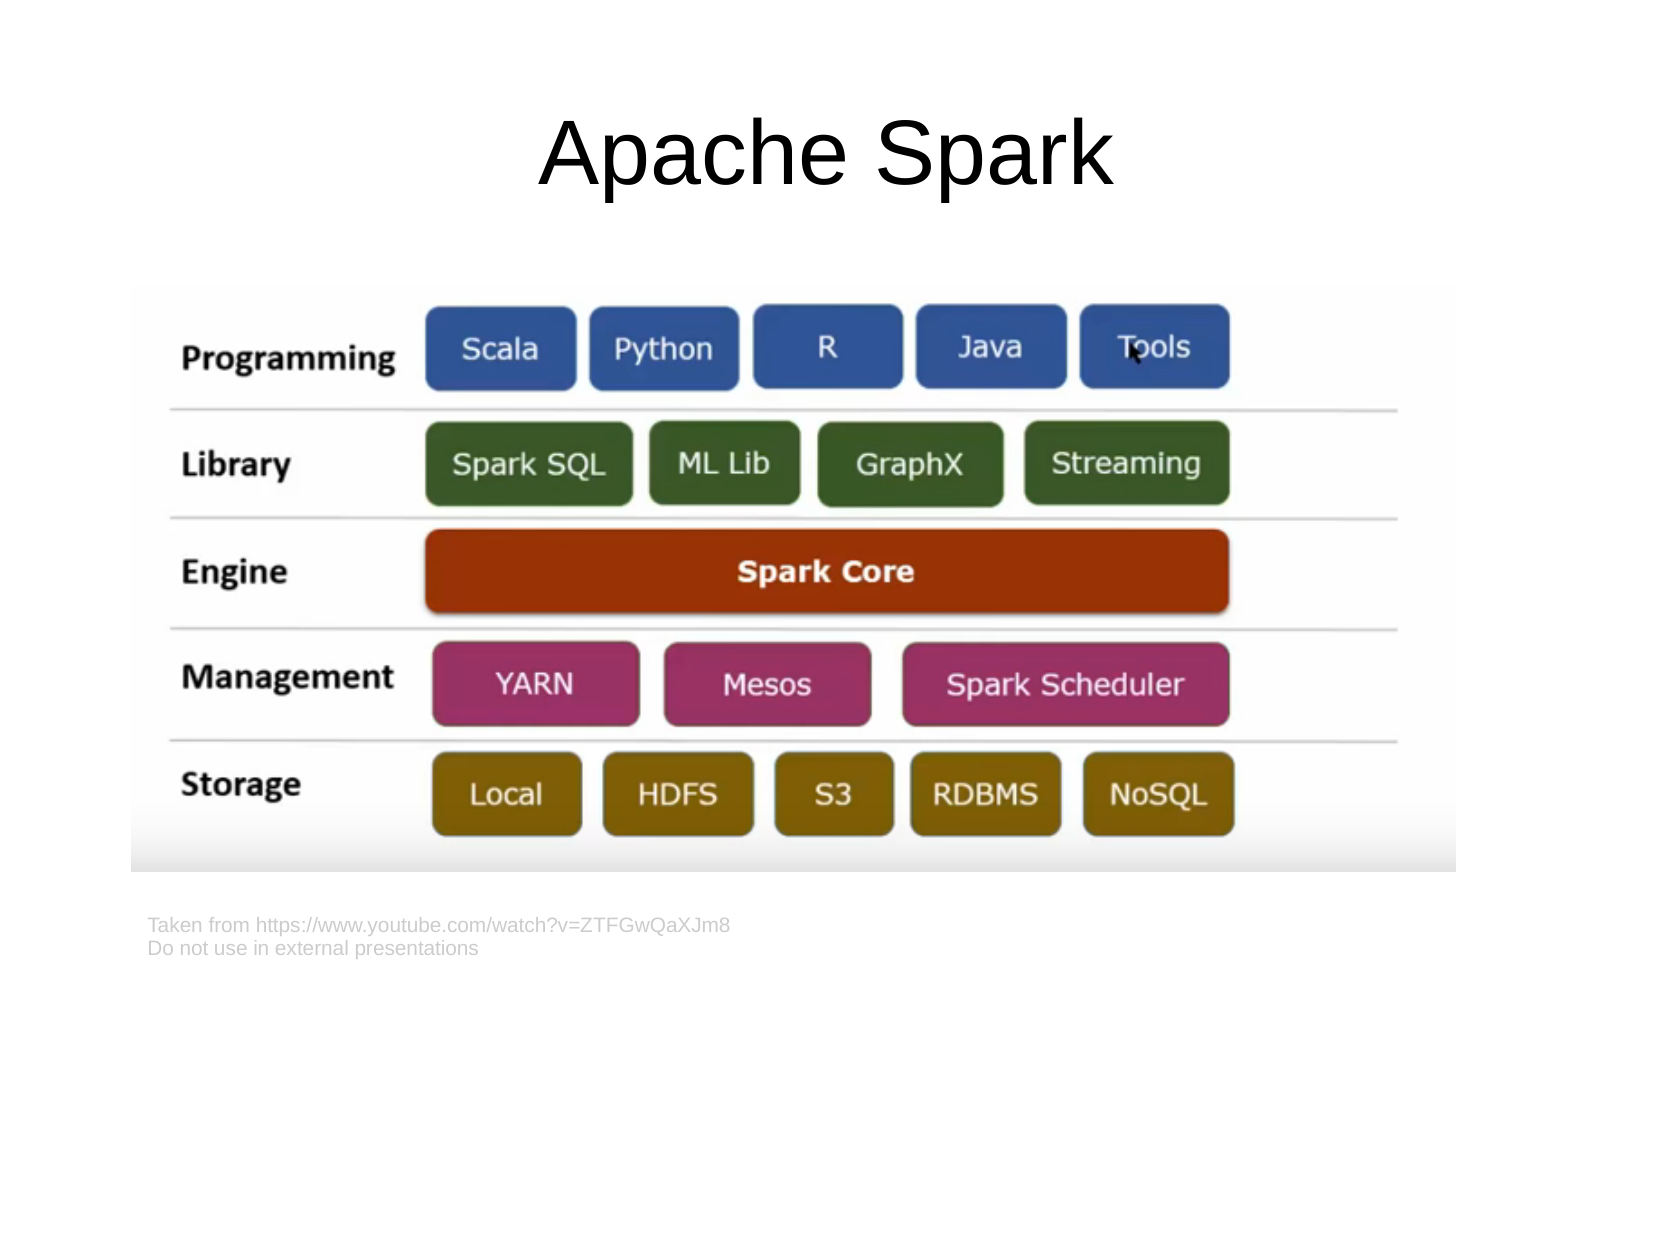

# Apache Spark
Taken from https://www.youtube.com/watch?v=ZTFGwQaXJm8
Do not use in external presentations